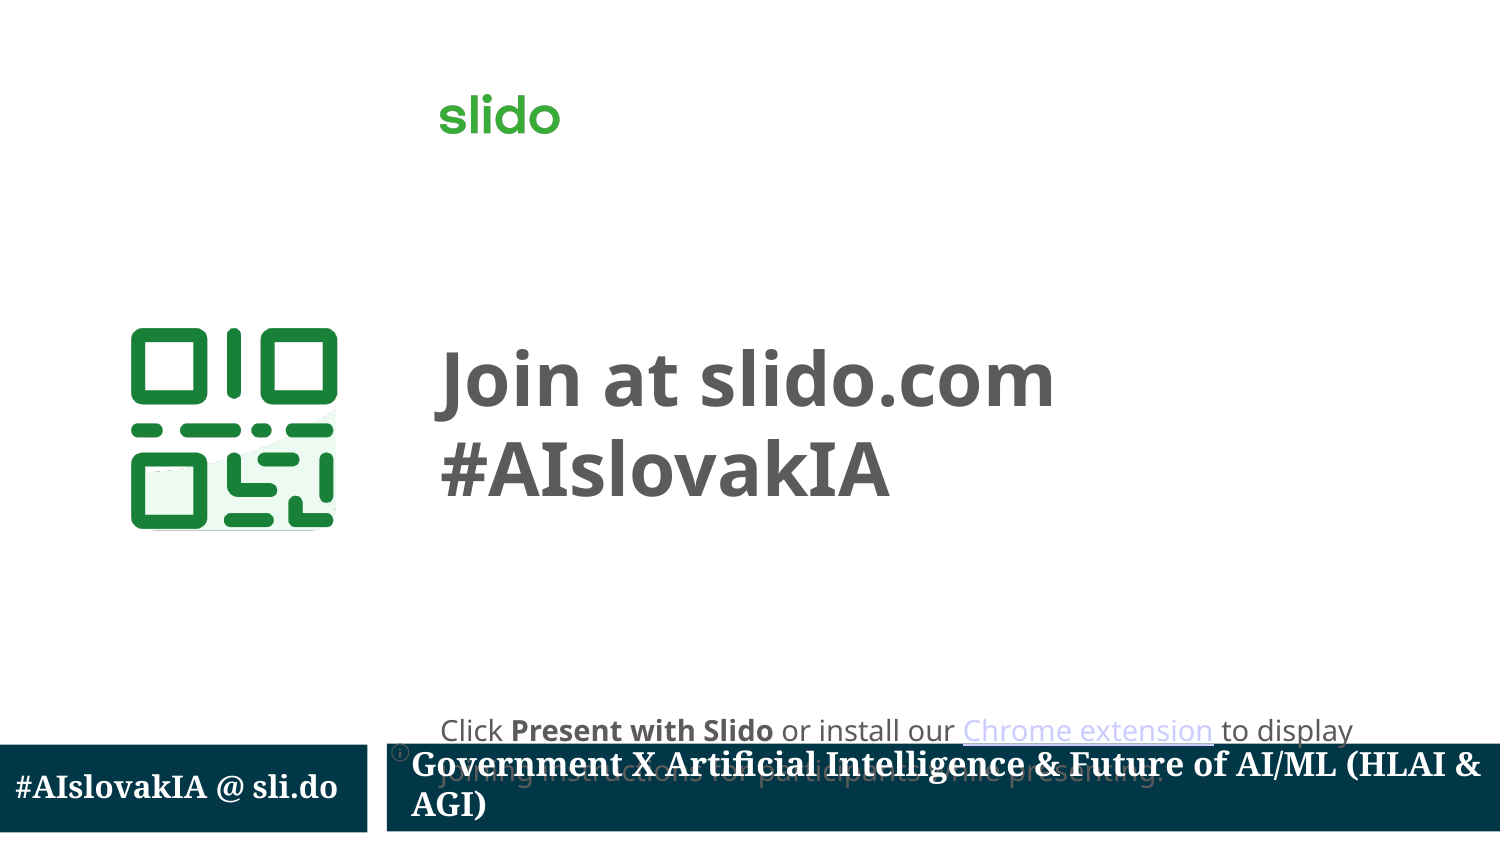

Join at slido.com
#AIslovakIA
ⓘ
Click Present with Slido or install our Chrome extension to display joining instructions for participants while presenting.
Government X Artificial Intelligence & Future of AI/ML (HLAI & AGI)
#AIslovakIA @ sli.do